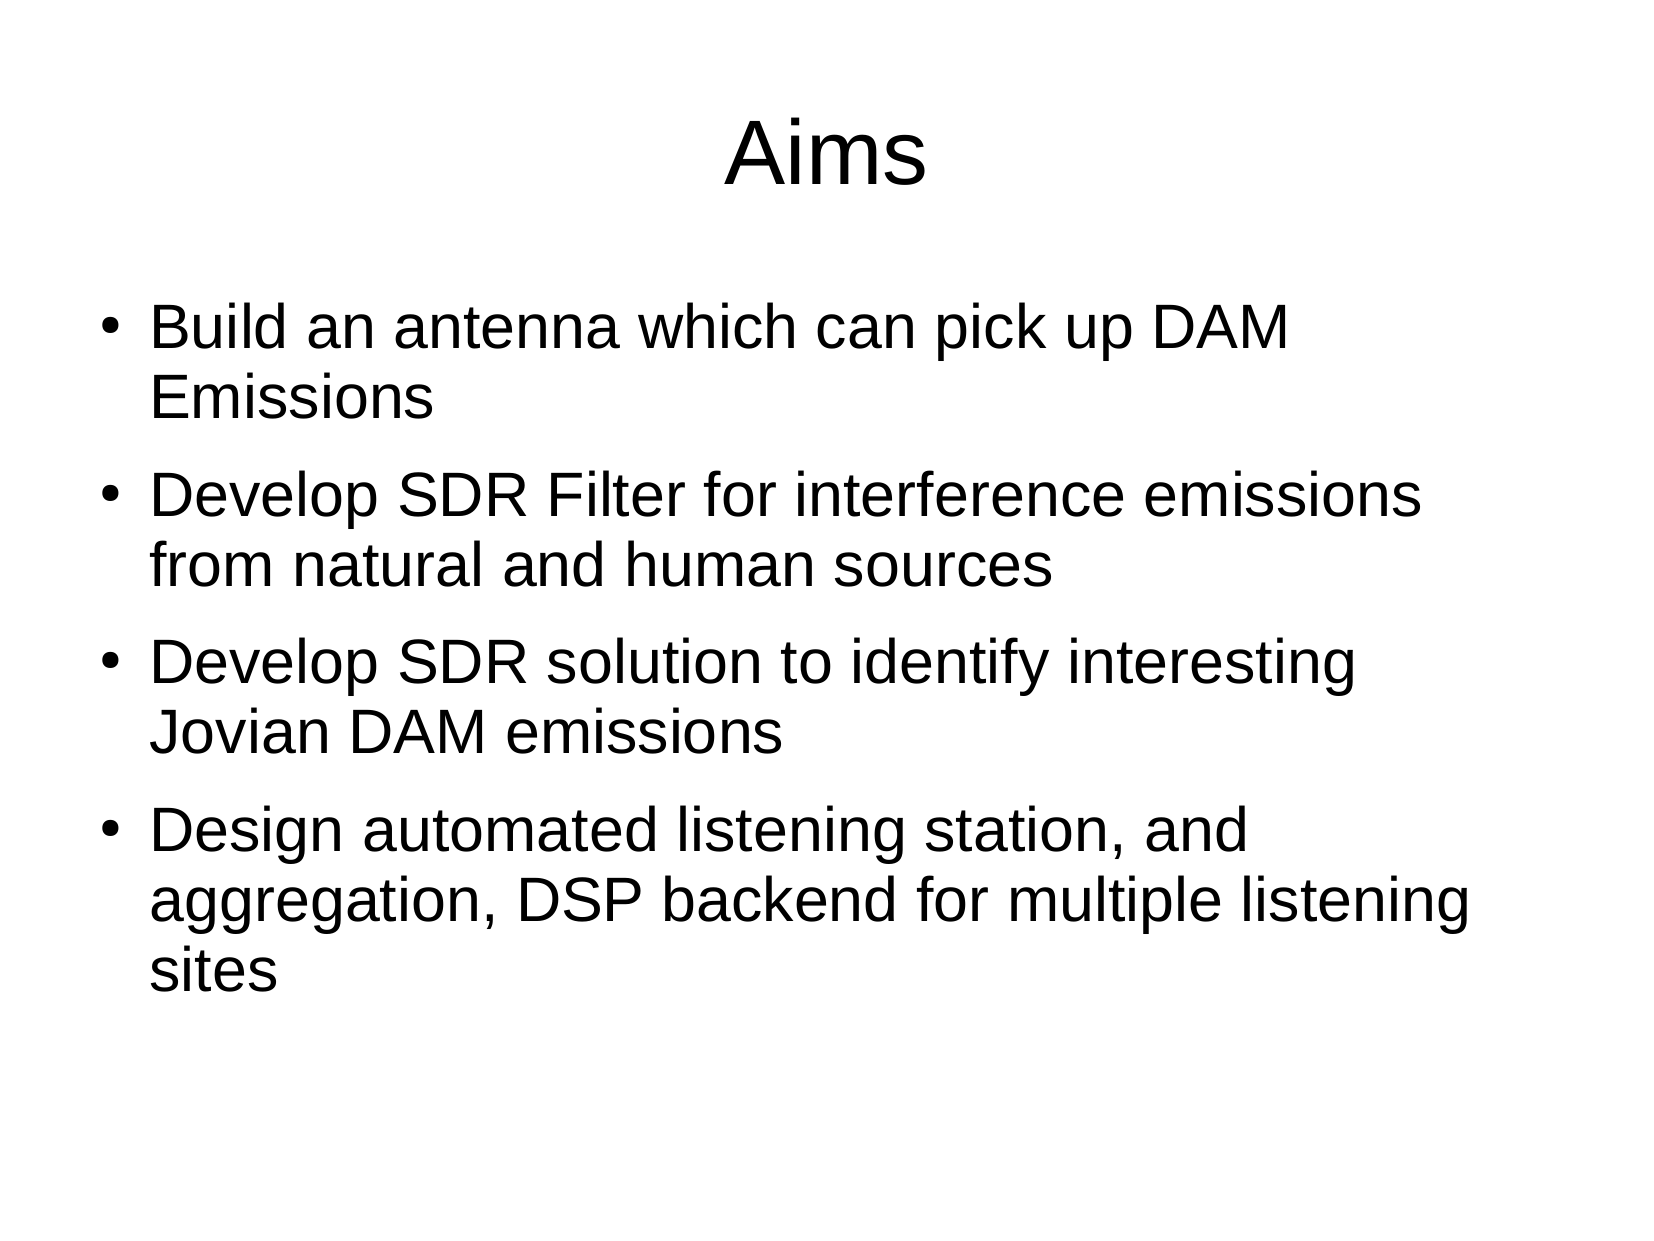

# Aims
Build an antenna which can pick up DAM Emissions
Develop SDR Filter for interference emissions from natural and human sources
Develop SDR solution to identify interesting Jovian DAM emissions
Design automated listening station, and aggregation, DSP backend for multiple listening sites